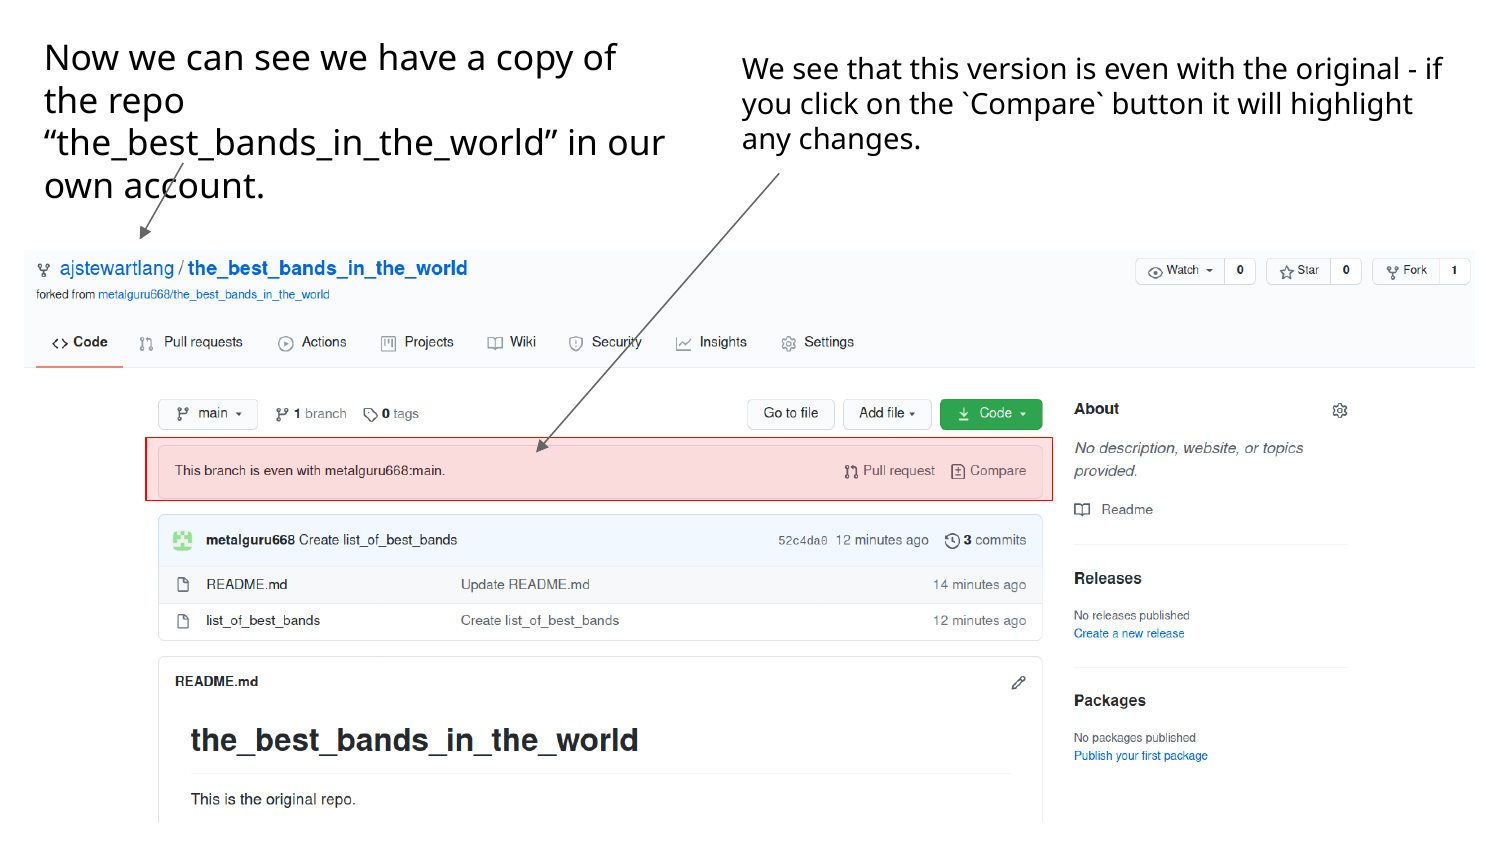

Now we can see we have a copy of the repo “the_best_bands_in_the_world” in our own account.
We see that this version is even with the original - if you click on the `Compare` button it will highlight any changes.